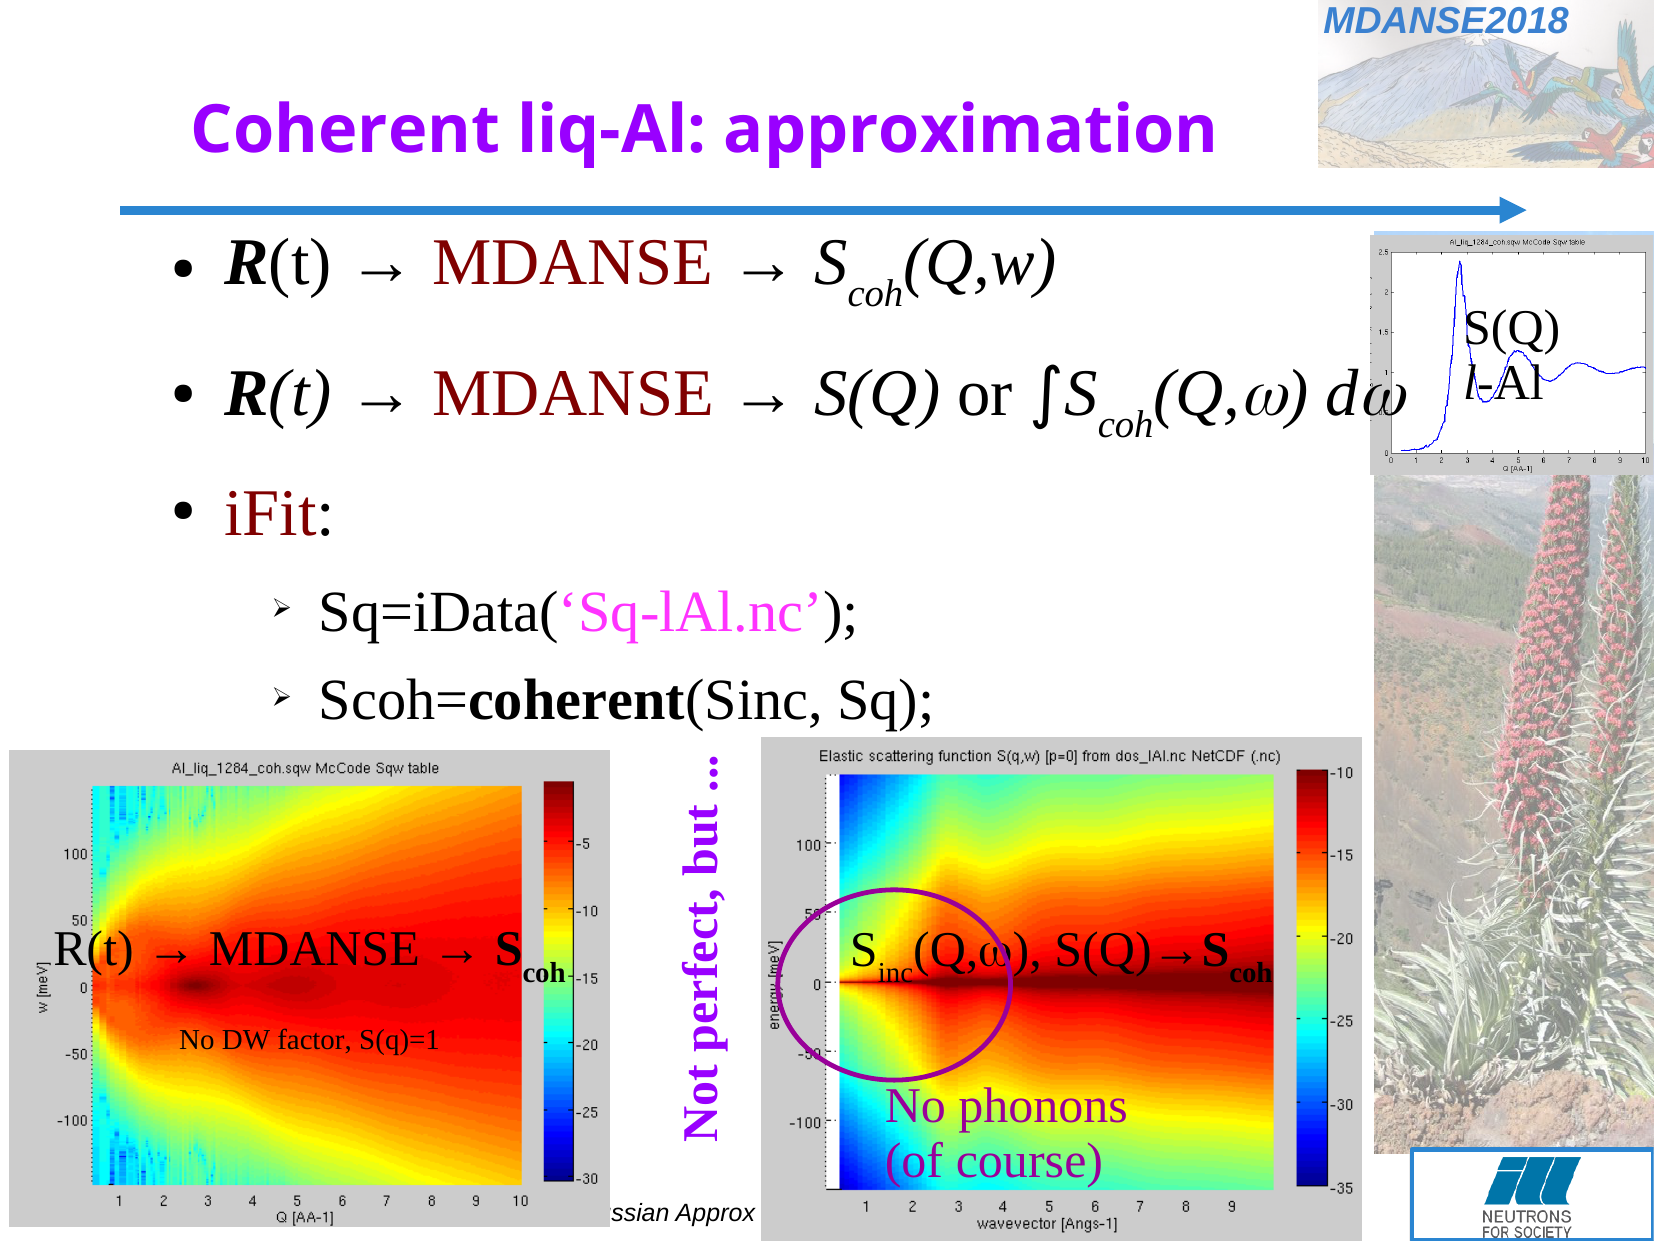

# Coherent liq-Al: approximation
R(t) → MDANSE → Scoh(Q,w)
R(t) → MDANSE → S(Q) or ∫Scoh(Q,w) dw
iFit:
Sq=iData(‘Sq-lAl.nc’);
Scoh=coherent(Sinc, Sq);
S(Q)
l-Al
Sinc(Q,w), S(Q)→Scoh
R(t) → MDANSE → Scoh
No DW factor, S(q)=1
Not perfect, but ...
No phonons
(of course)